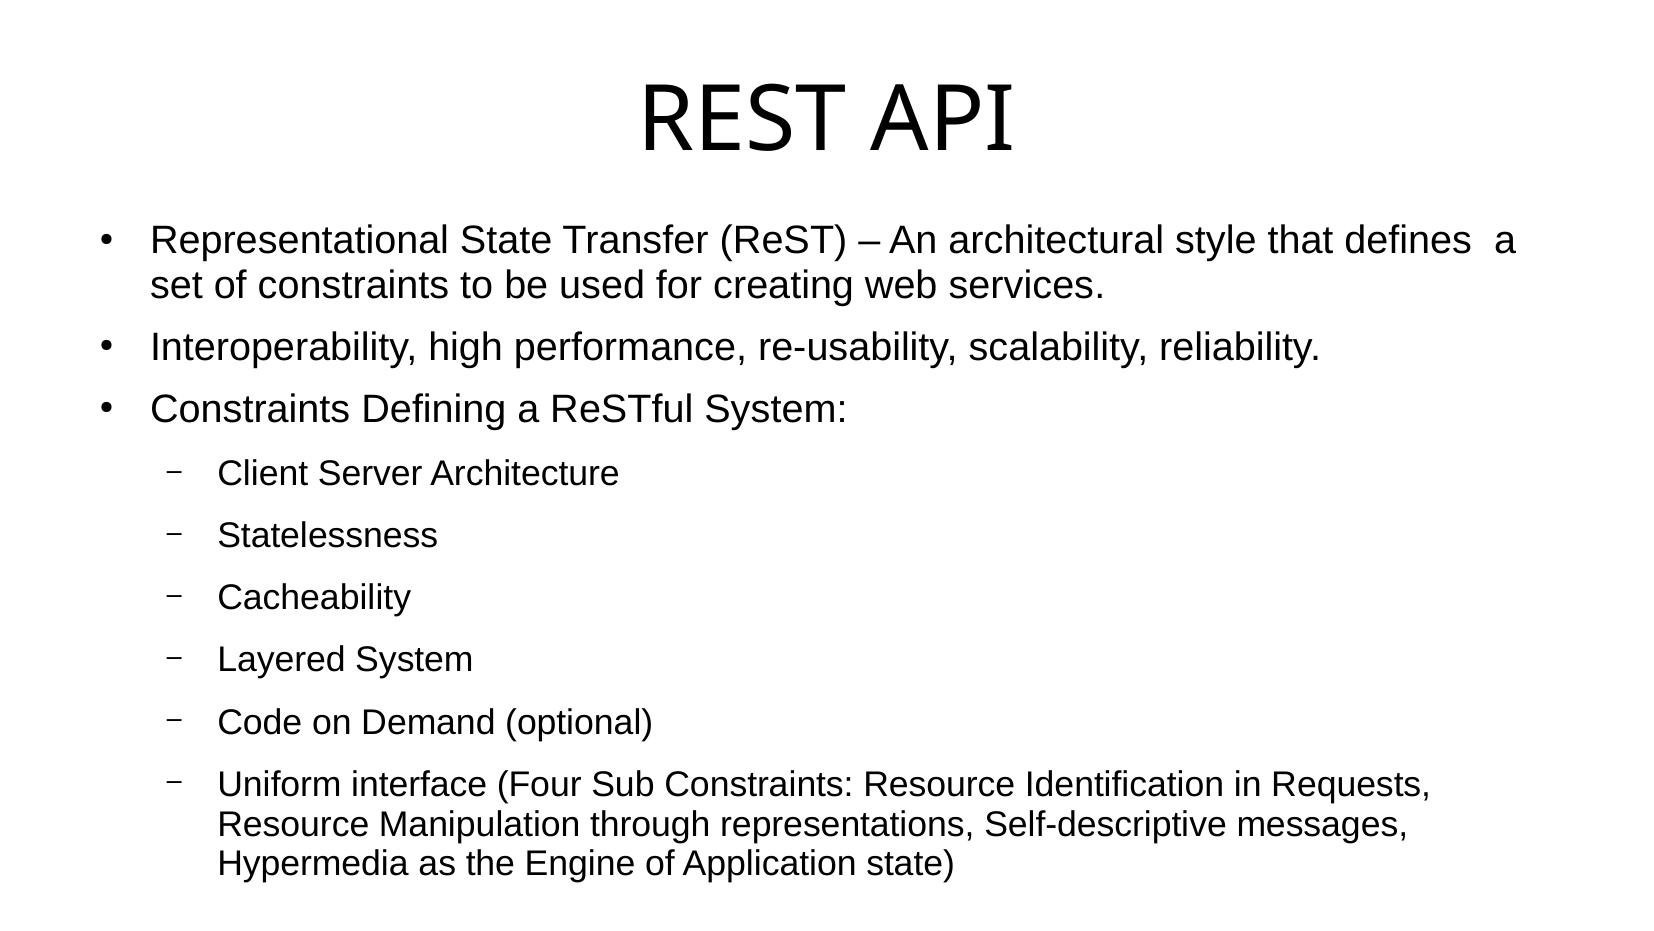

# REST API
Representational State Transfer (ReST) – An architectural style that defines a set of constraints to be used for creating web services.
Interoperability, high performance, re-usability, scalability, reliability.
Constraints Defining a ReSTful System:
Client Server Architecture
Statelessness
Cacheability
Layered System
Code on Demand (optional)
Uniform interface (Four Sub Constraints: Resource Identification in Requests, Resource Manipulation through representations, Self-descriptive messages, Hypermedia as the Engine of Application state)